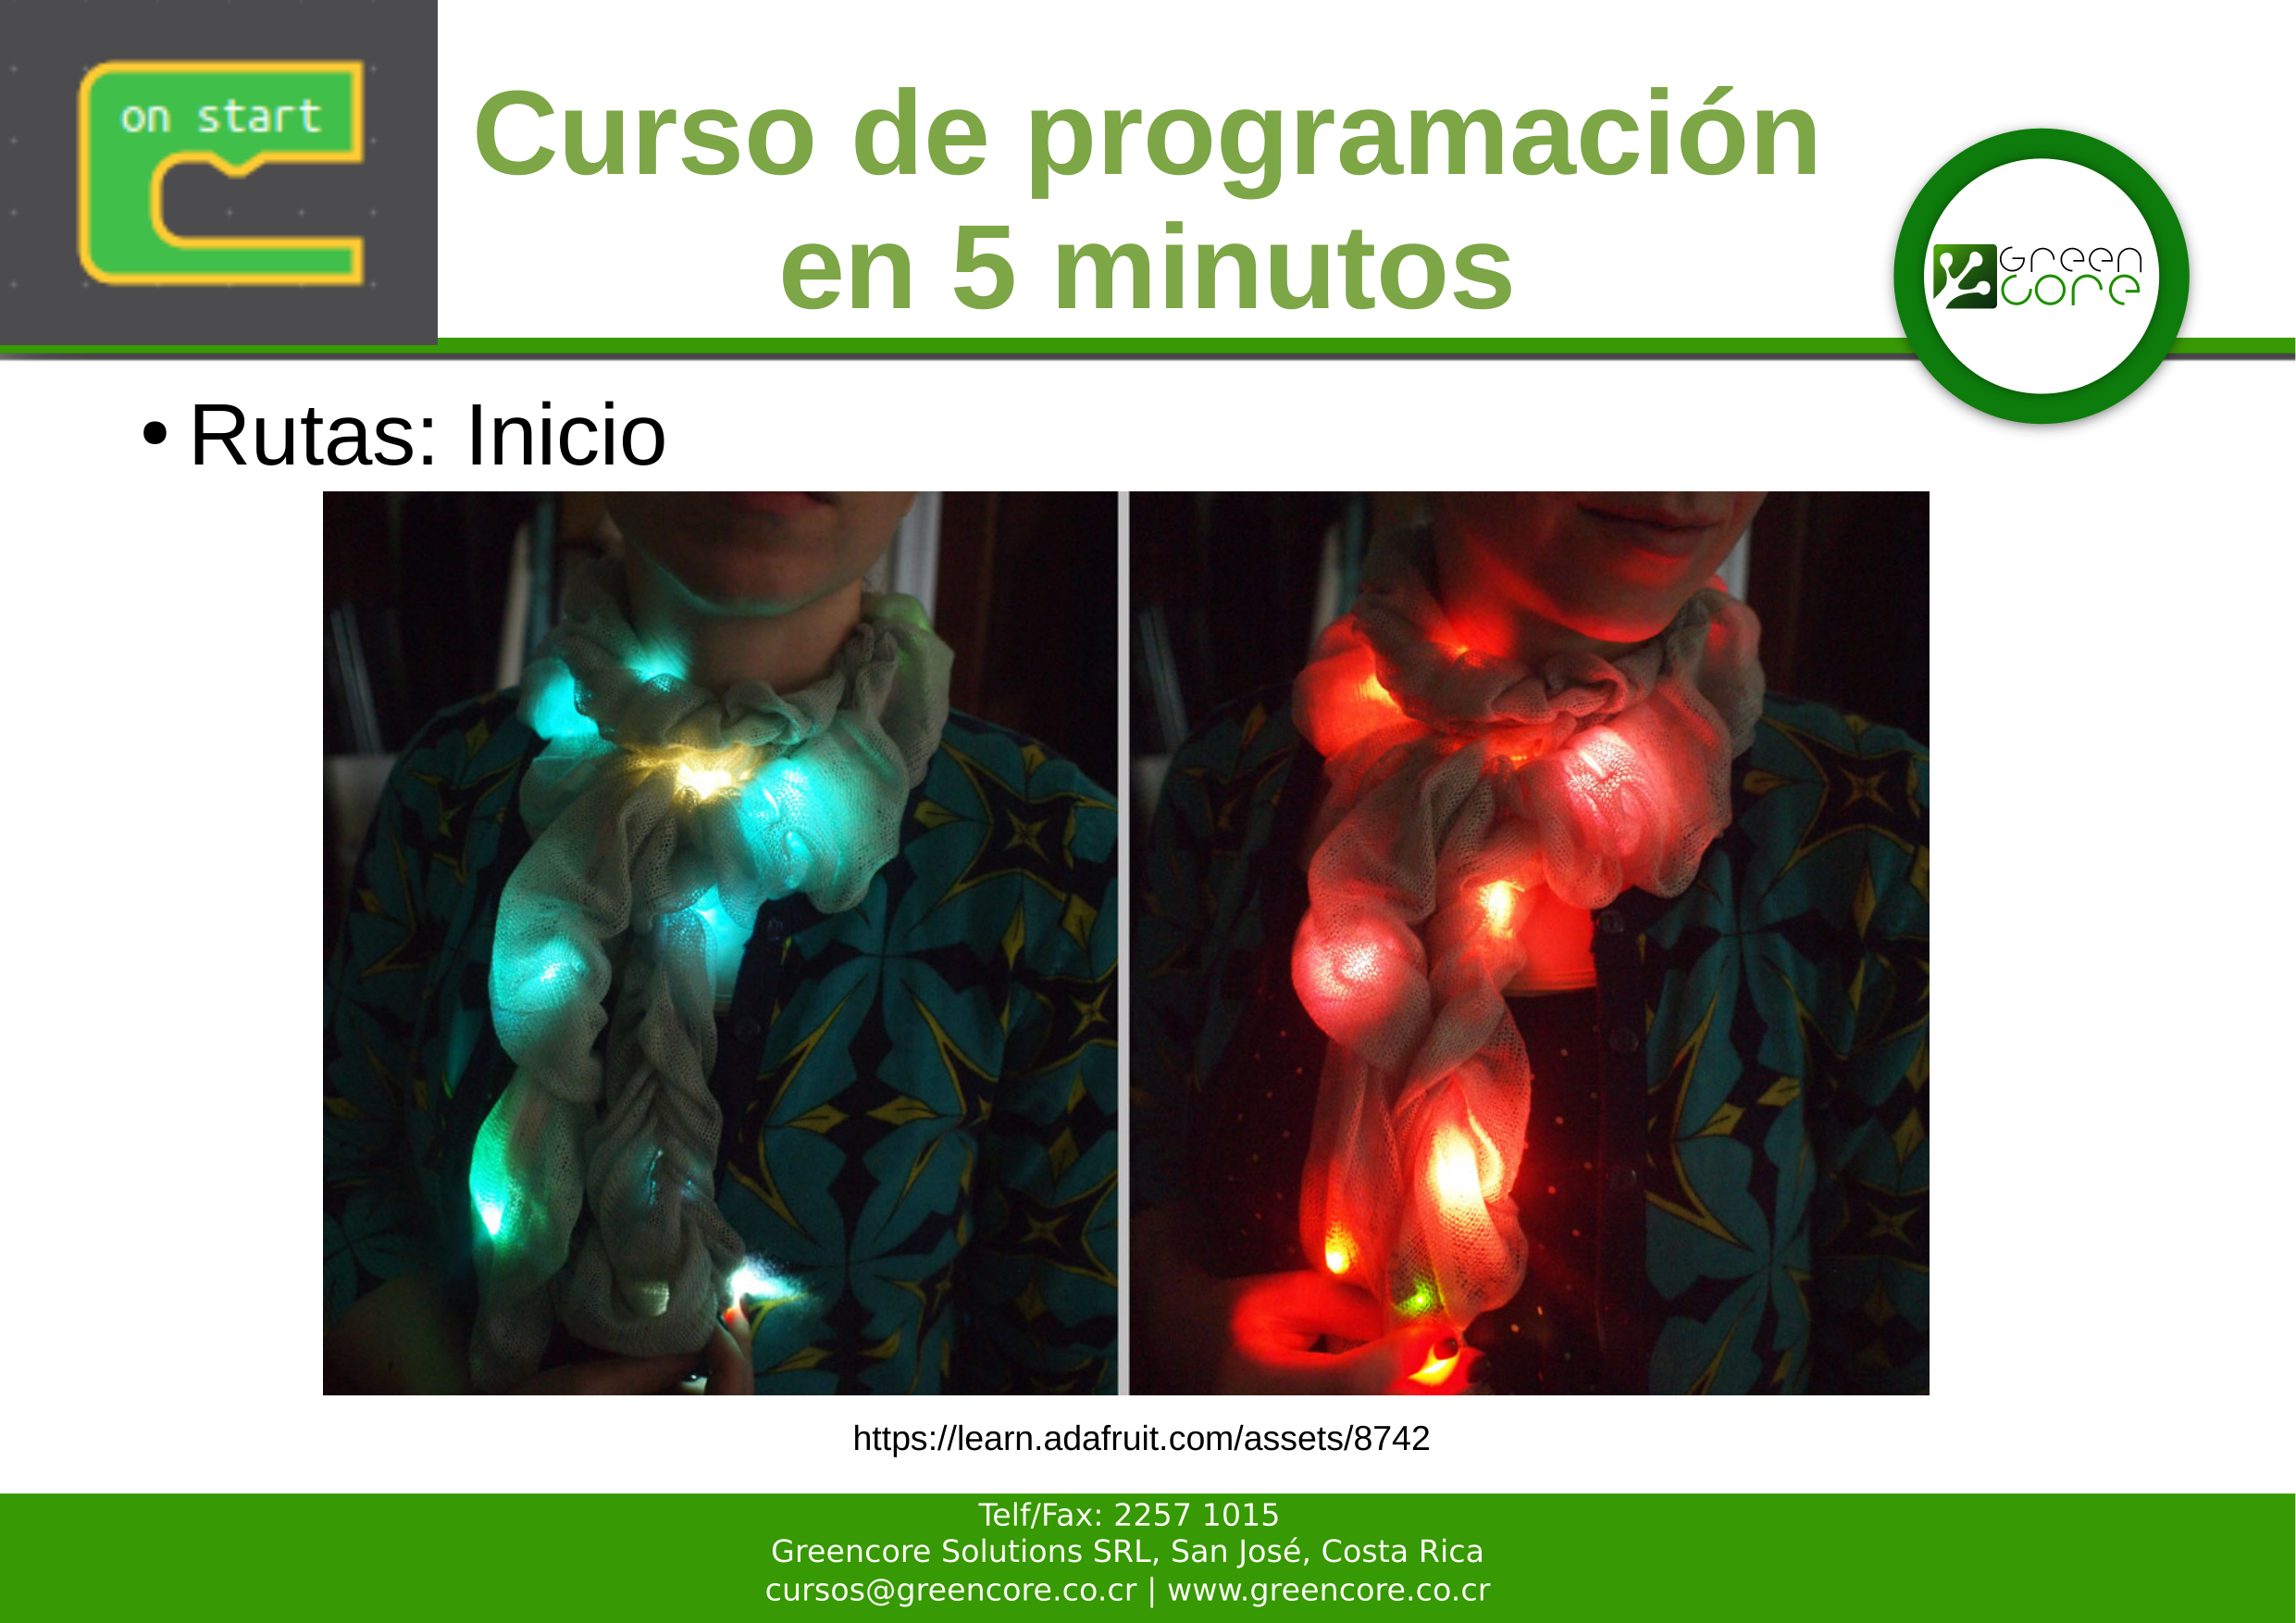

# Curso de programación en 5 minutos
Rutas: Inicio
https://learn.adafruit.com/assets/8742